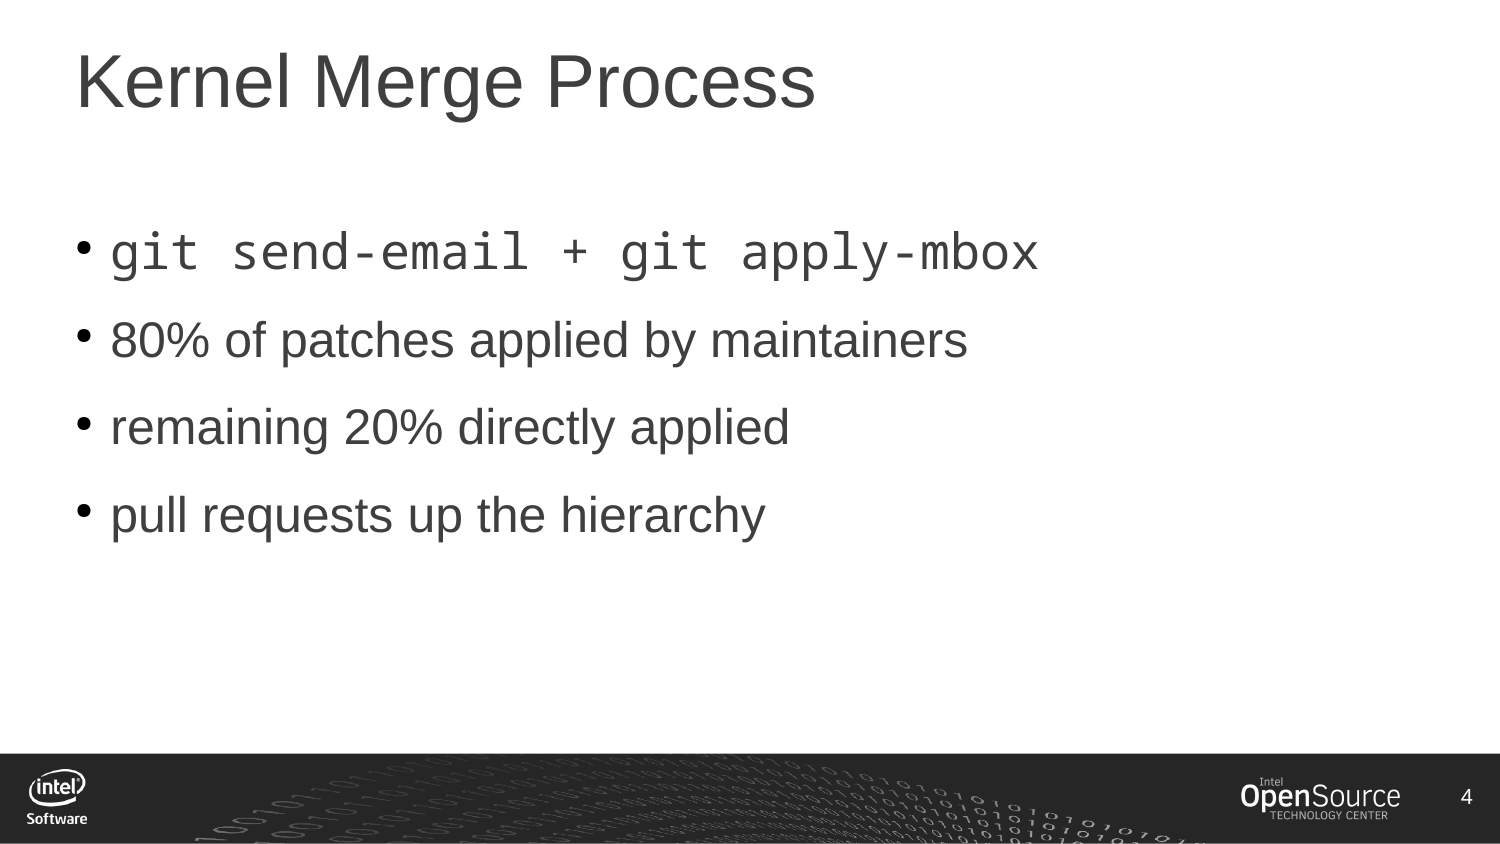

# Kernel Merge Process
git send-email + git apply-mbox
80% of patches applied by maintainers
remaining 20% directly applied
pull requests up the hierarchy